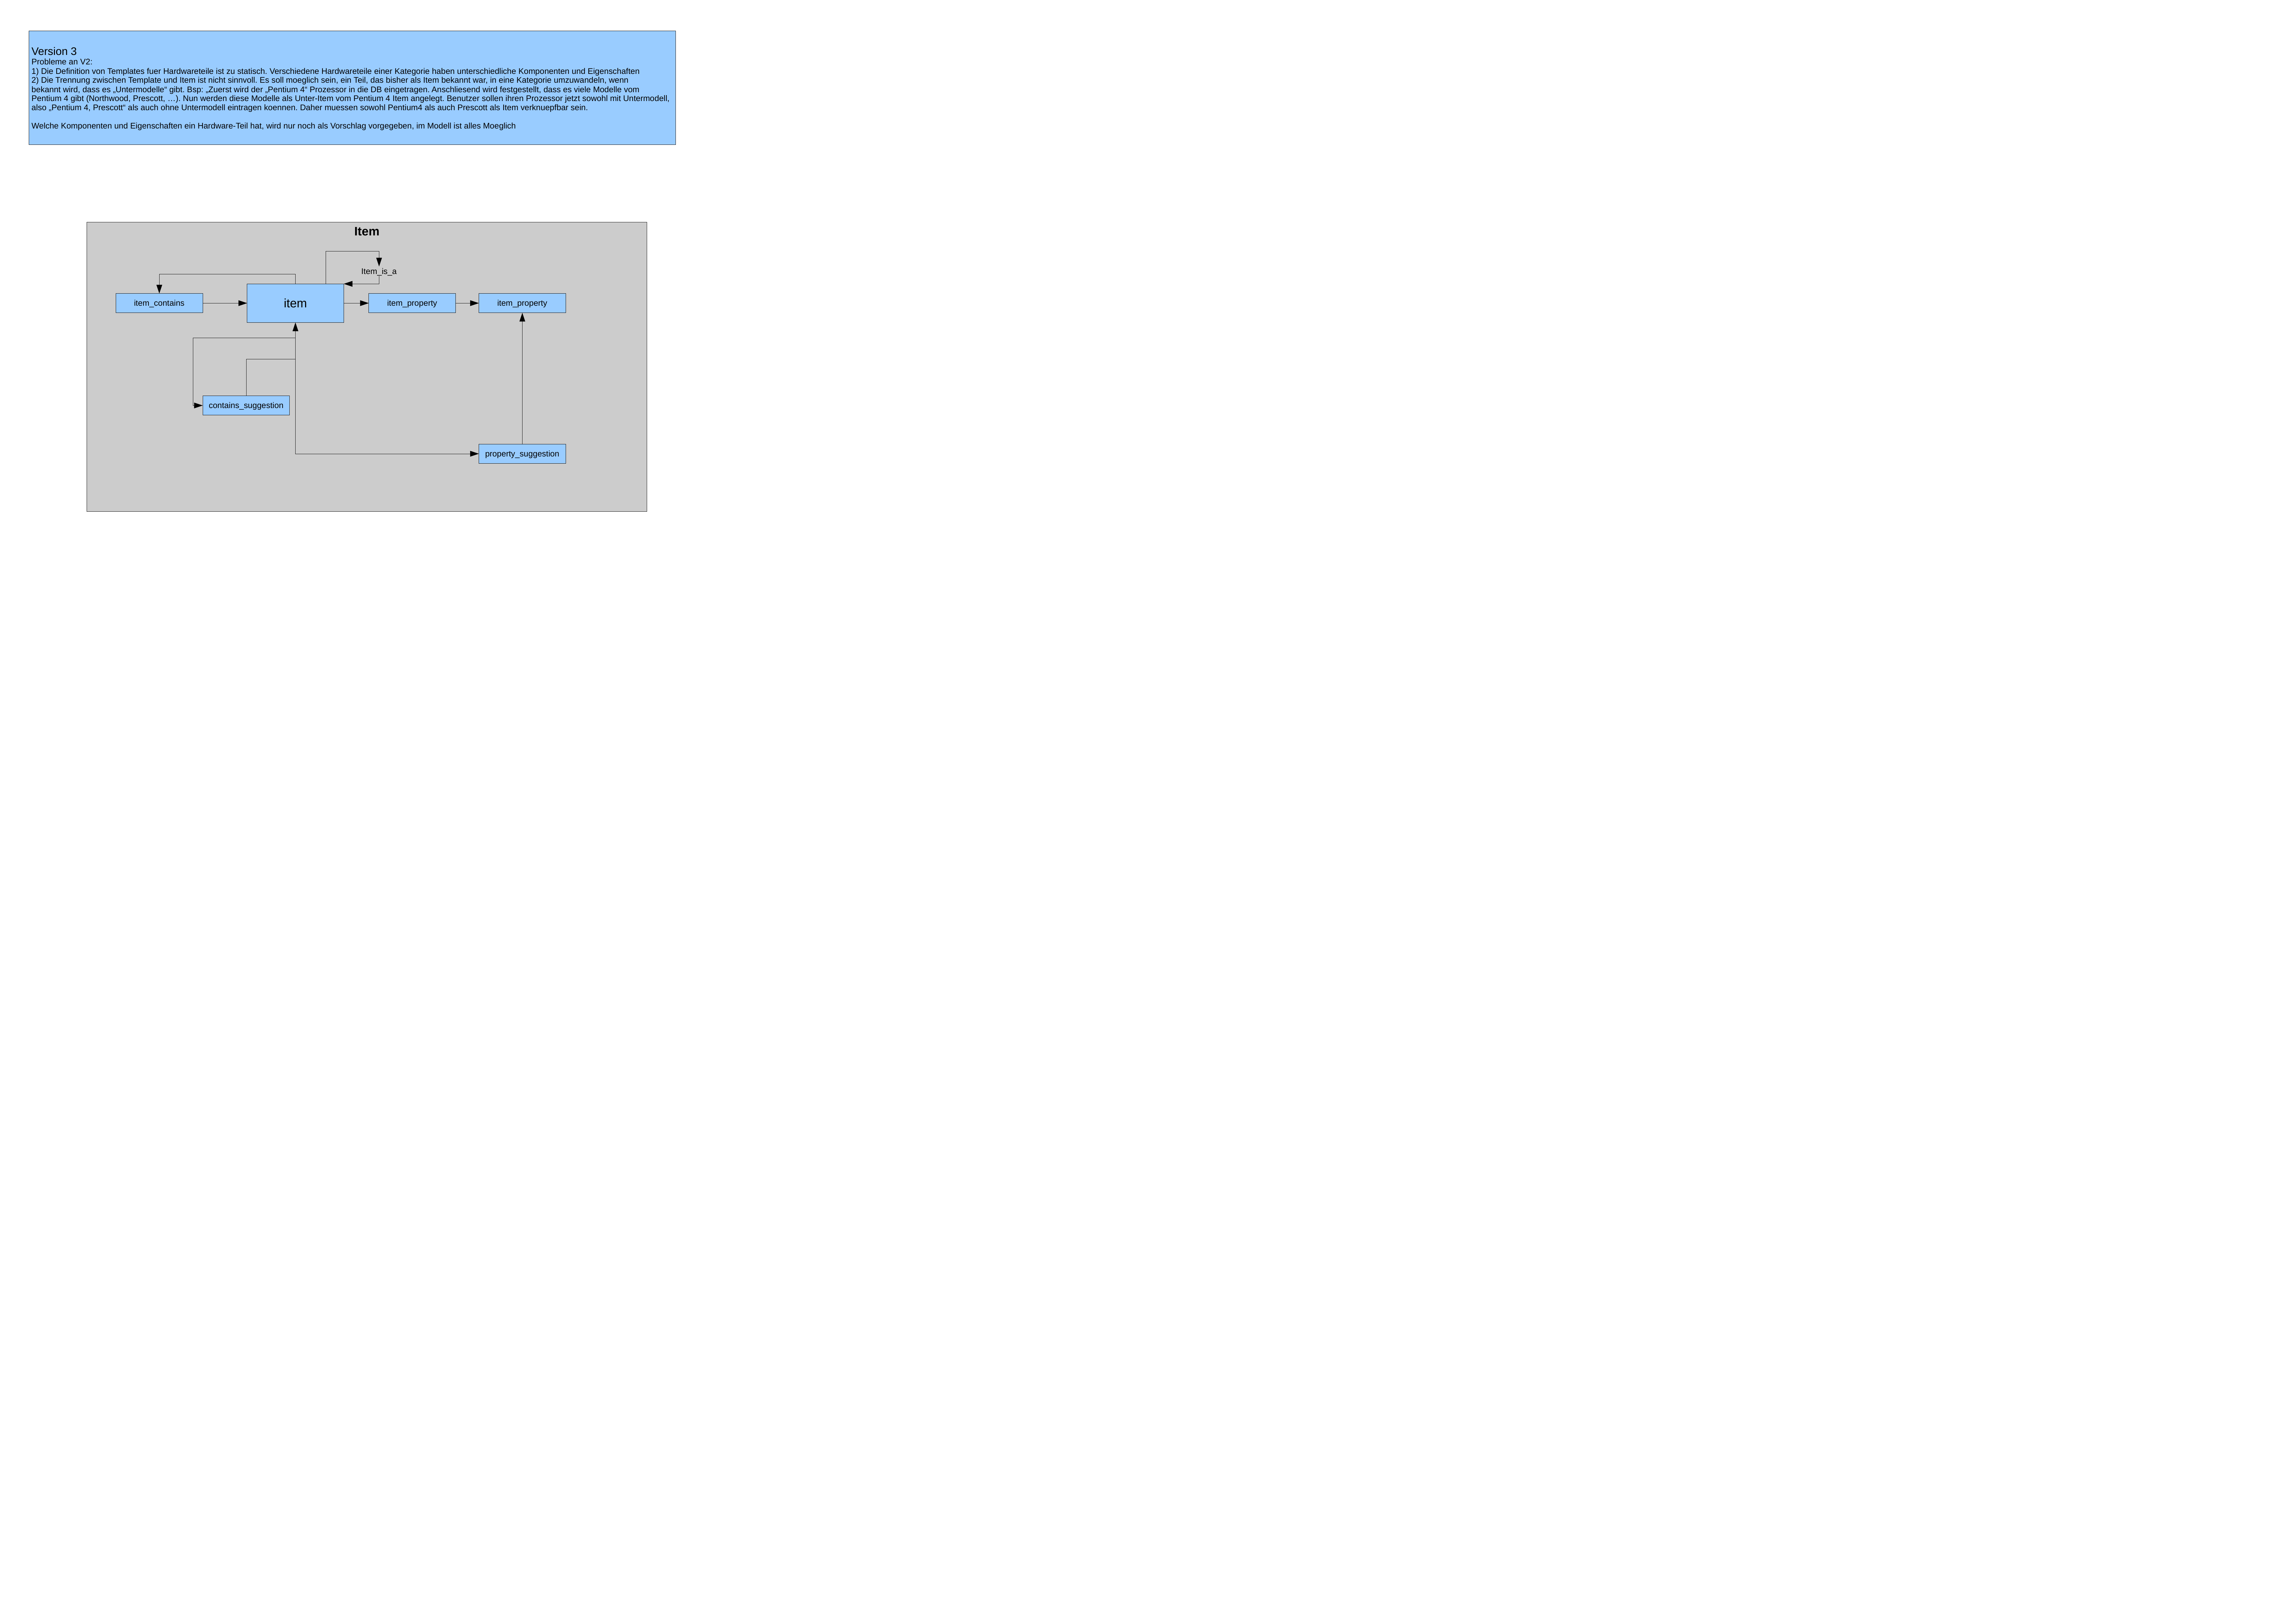

Version 3
Probleme an V2:
1) Die Definition von Templates fuer Hardwareteile ist zu statisch. Verschiedene Hardwareteile einer Kategorie haben unterschiedliche Komponenten und Eigenschaften
2) Die Trennung zwischen Template und Item ist nicht sinnvoll. Es soll moeglich sein, ein Teil, das bisher als Item bekannt war, in eine Kategorie umzuwandeln, wenn
bekannt wird, dass es „Untermodelle“ gibt. Bsp: „Zuerst wird der „Pentium 4“ Prozessor in die DB eingetragen. Anschliesend wird festgestellt, dass es viele Modelle vom
Pentium 4 gibt (Northwood, Prescott, …). Nun werden diese Modelle als Unter-Item vom Pentium 4 Item angelegt. Benutzer sollen ihren Prozessor jetzt sowohl mit Untermodell,
also „Pentium 4, Prescott“ als auch ohne Untermodell eintragen koennen. Daher muessen sowohl Pentium4 als auch Prescott als Item verknuepfbar sein.
Welche Komponenten und Eigenschaften ein Hardware-Teil hat, wird nur noch als Vorschlag vorgegeben, im Modell ist alles Moeglich
Item
Item_is_a
item
item_contains
item_property
item_property
contains_suggestion
property_suggestion